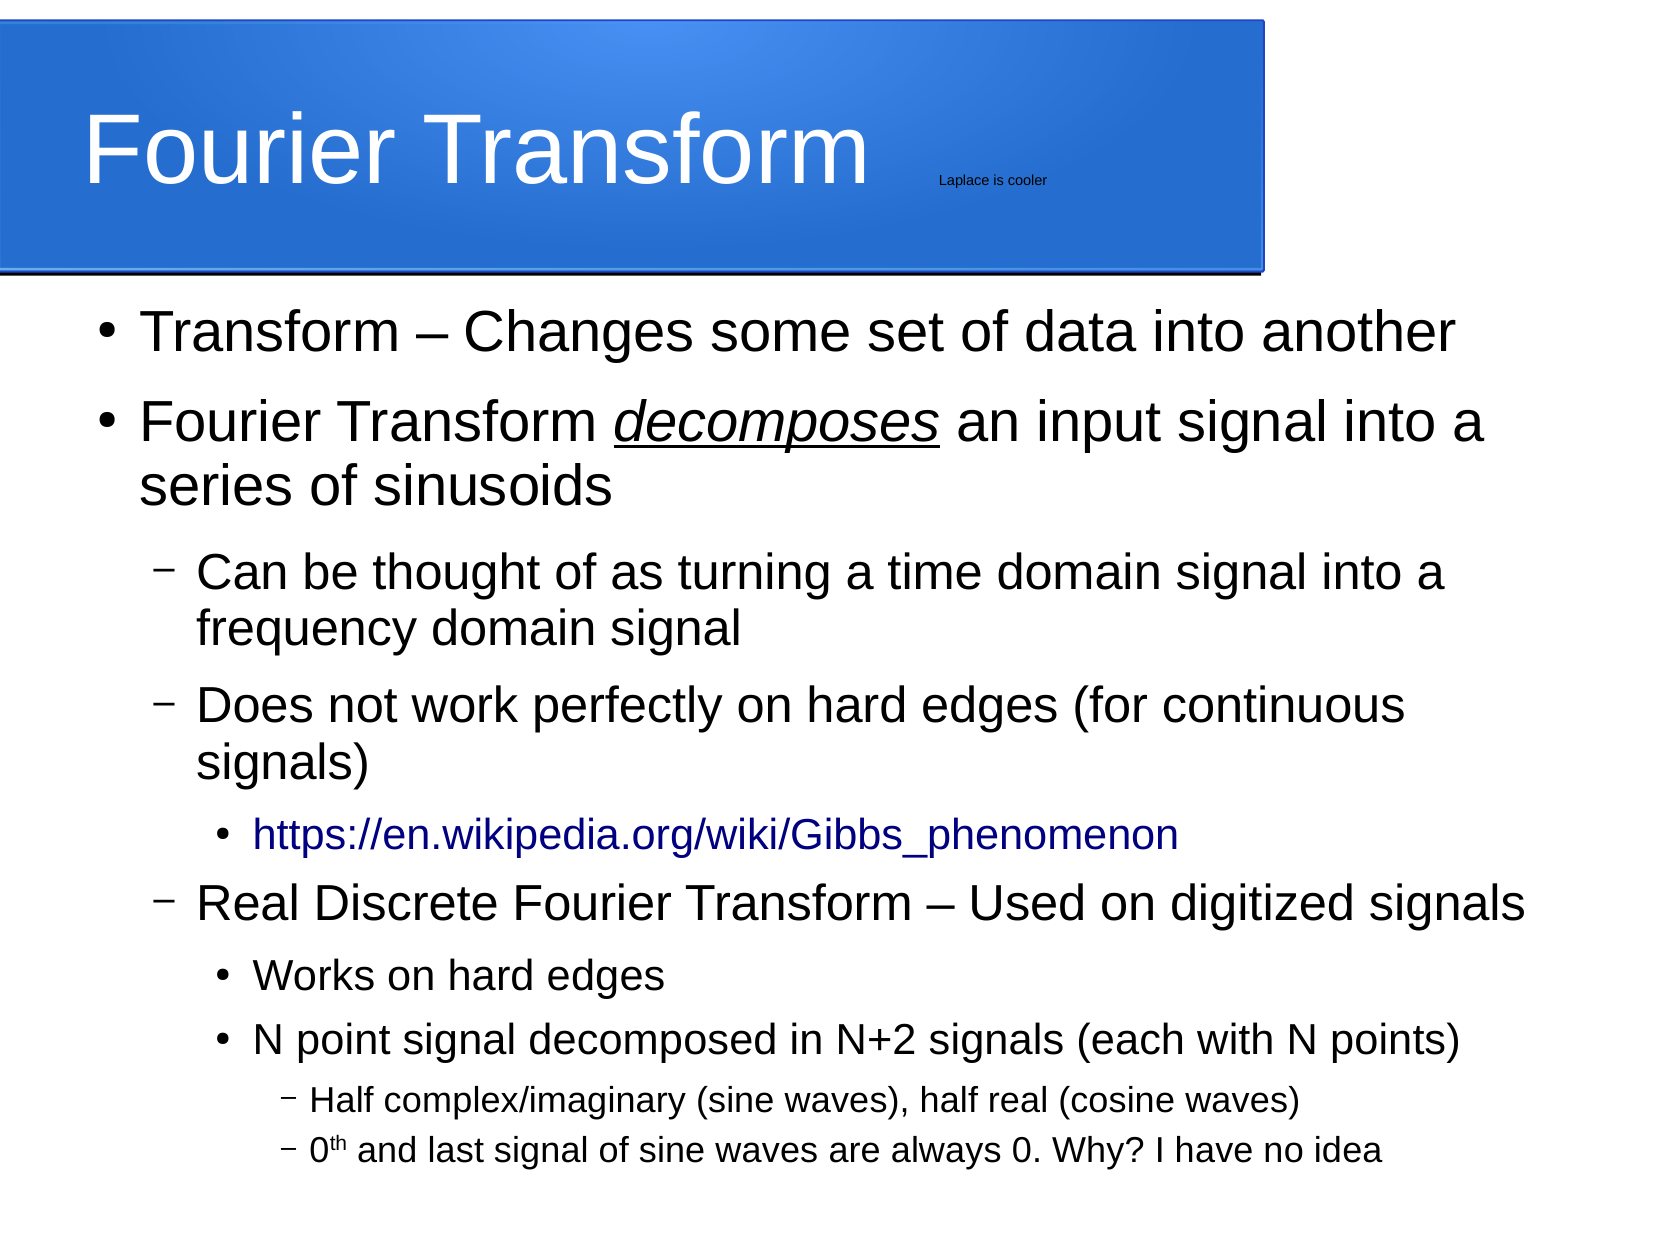

# Fourier Transform
Laplace is cooler
Transform – Changes some set of data into another
Fourier Transform decomposes an input signal into a series of sinusoids
Can be thought of as turning a time domain signal into a frequency domain signal
Does not work perfectly on hard edges (for continuous signals)
https://en.wikipedia.org/wiki/Gibbs_phenomenon
Real Discrete Fourier Transform – Used on digitized signals
Works on hard edges
N point signal decomposed in N+2 signals (each with N points)
Half complex/imaginary (sine waves), half real (cosine waves)
0th and last signal of sine waves are always 0. Why? I have no idea